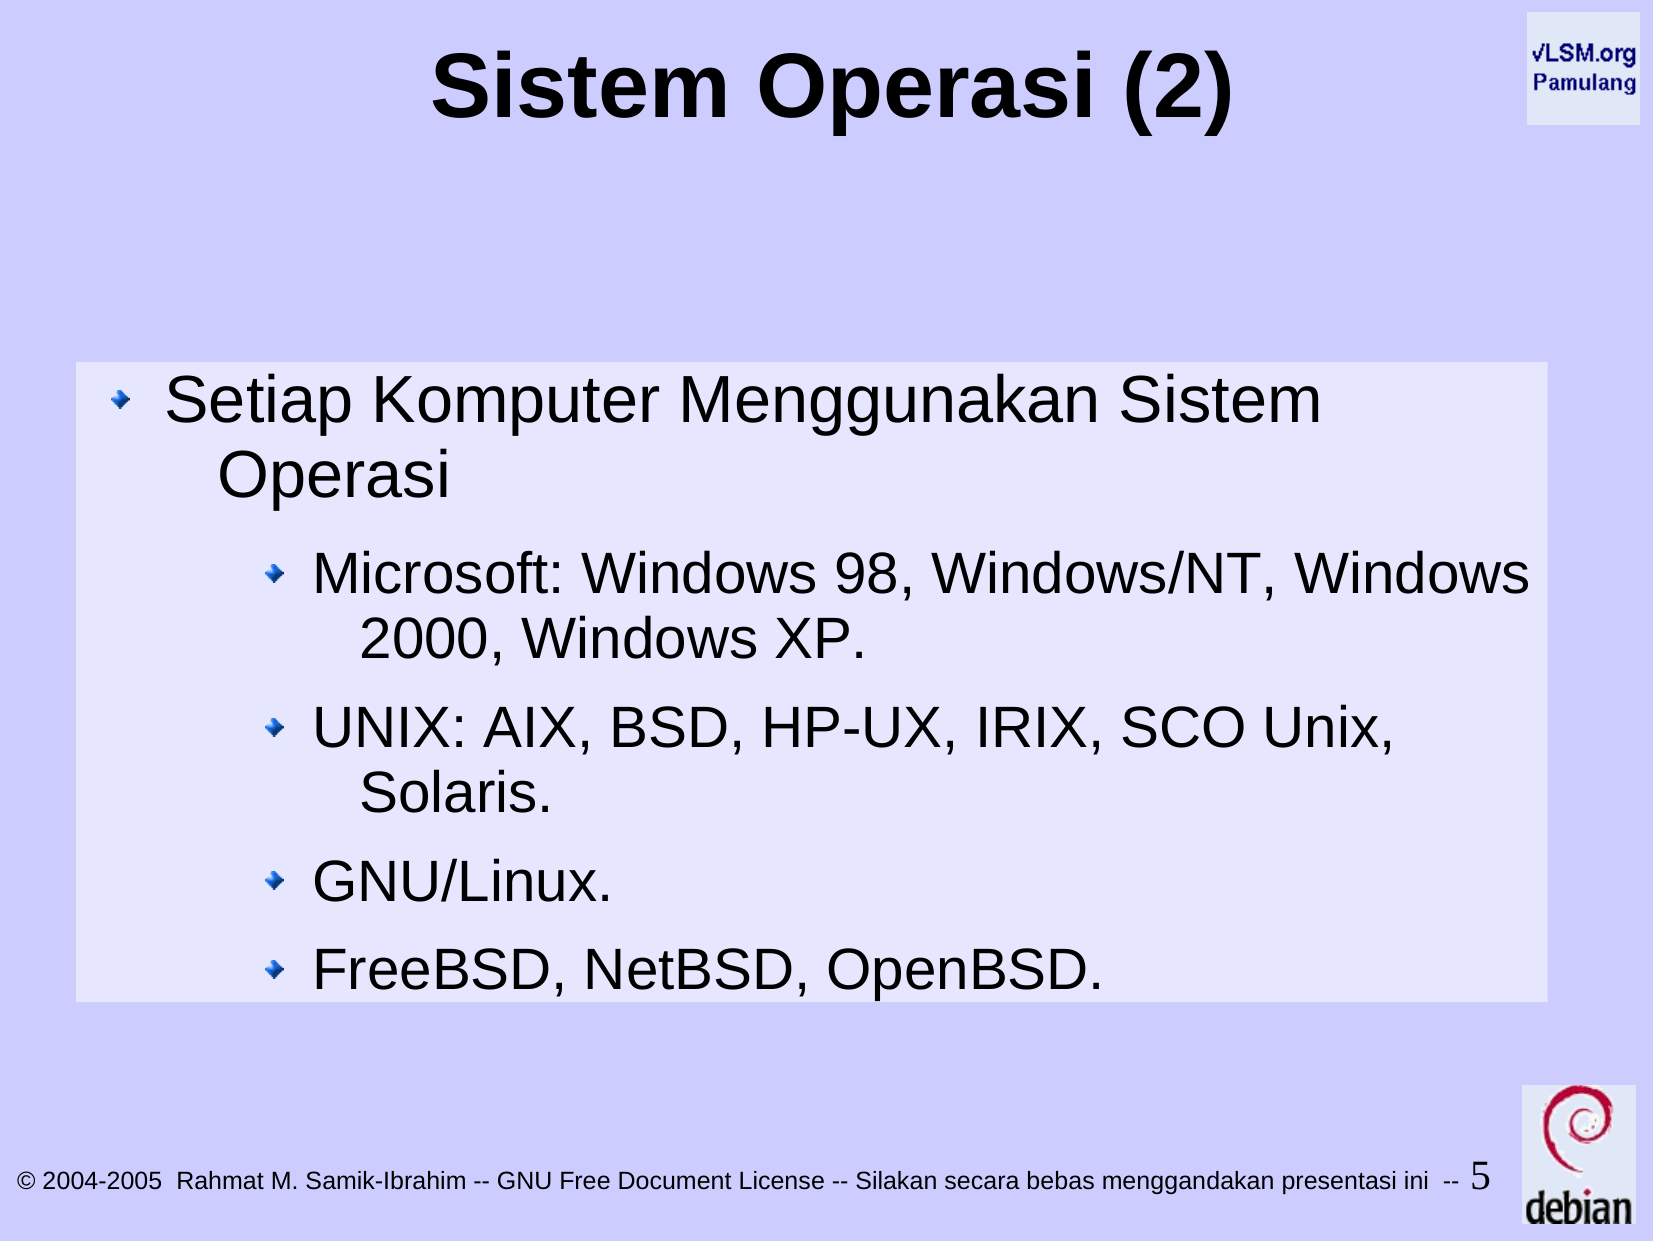

# Sistem Operasi (2)
Setiap Komputer Menggunakan Sistem Operasi
Microsoft: Windows 98, Windows/NT, Windows 2000, Windows XP.
UNIX: AIX, BSD, HP-UX, IRIX, SCO Unix, Solaris.
GNU/Linux.
FreeBSD, NetBSD, OpenBSD.